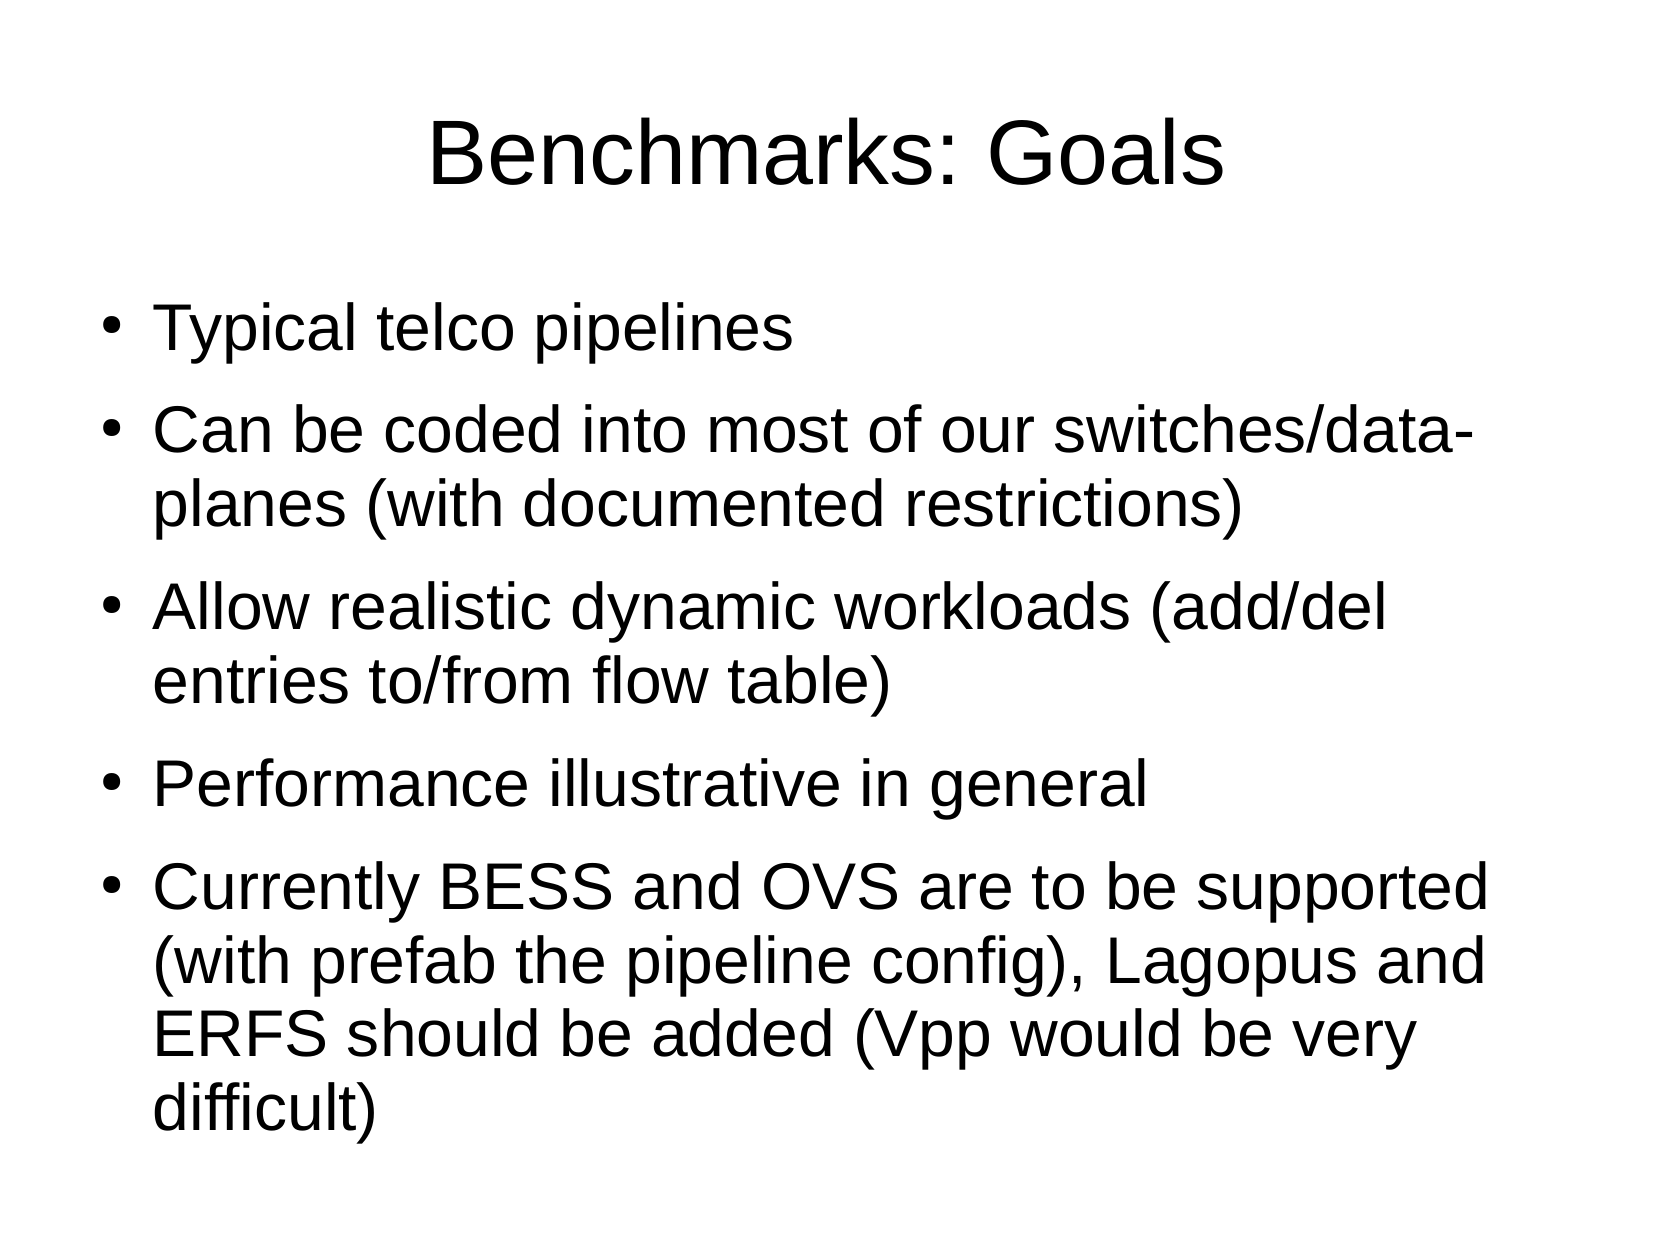

# Benchmarks: Goals
Typical telco pipelines
Can be coded into most of our switches/data-planes (with documented restrictions)
Allow realistic dynamic workloads (add/del entries to/from flow table)
Performance illustrative in general
Currently BESS and OVS are to be supported (with prefab the pipeline config), Lagopus and ERFS should be added (Vpp would be very difficult)